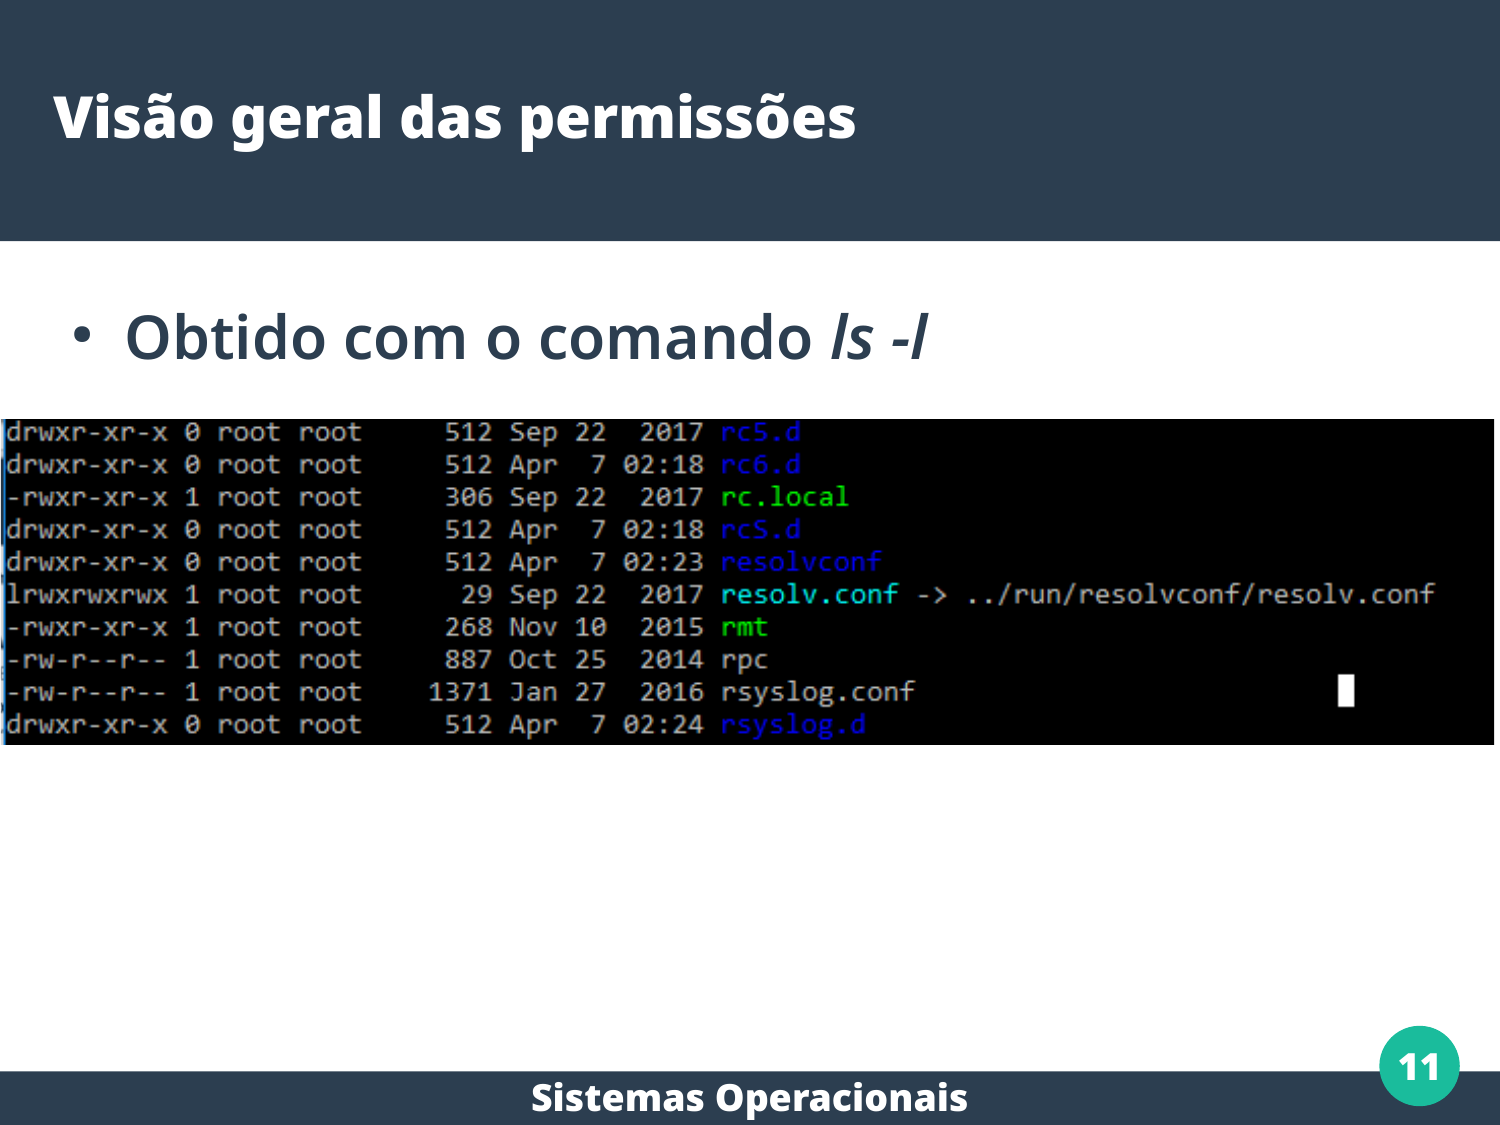

# Visão geral das permissões
Obtido com o comando ls -l
11
Sistemas Operacionais